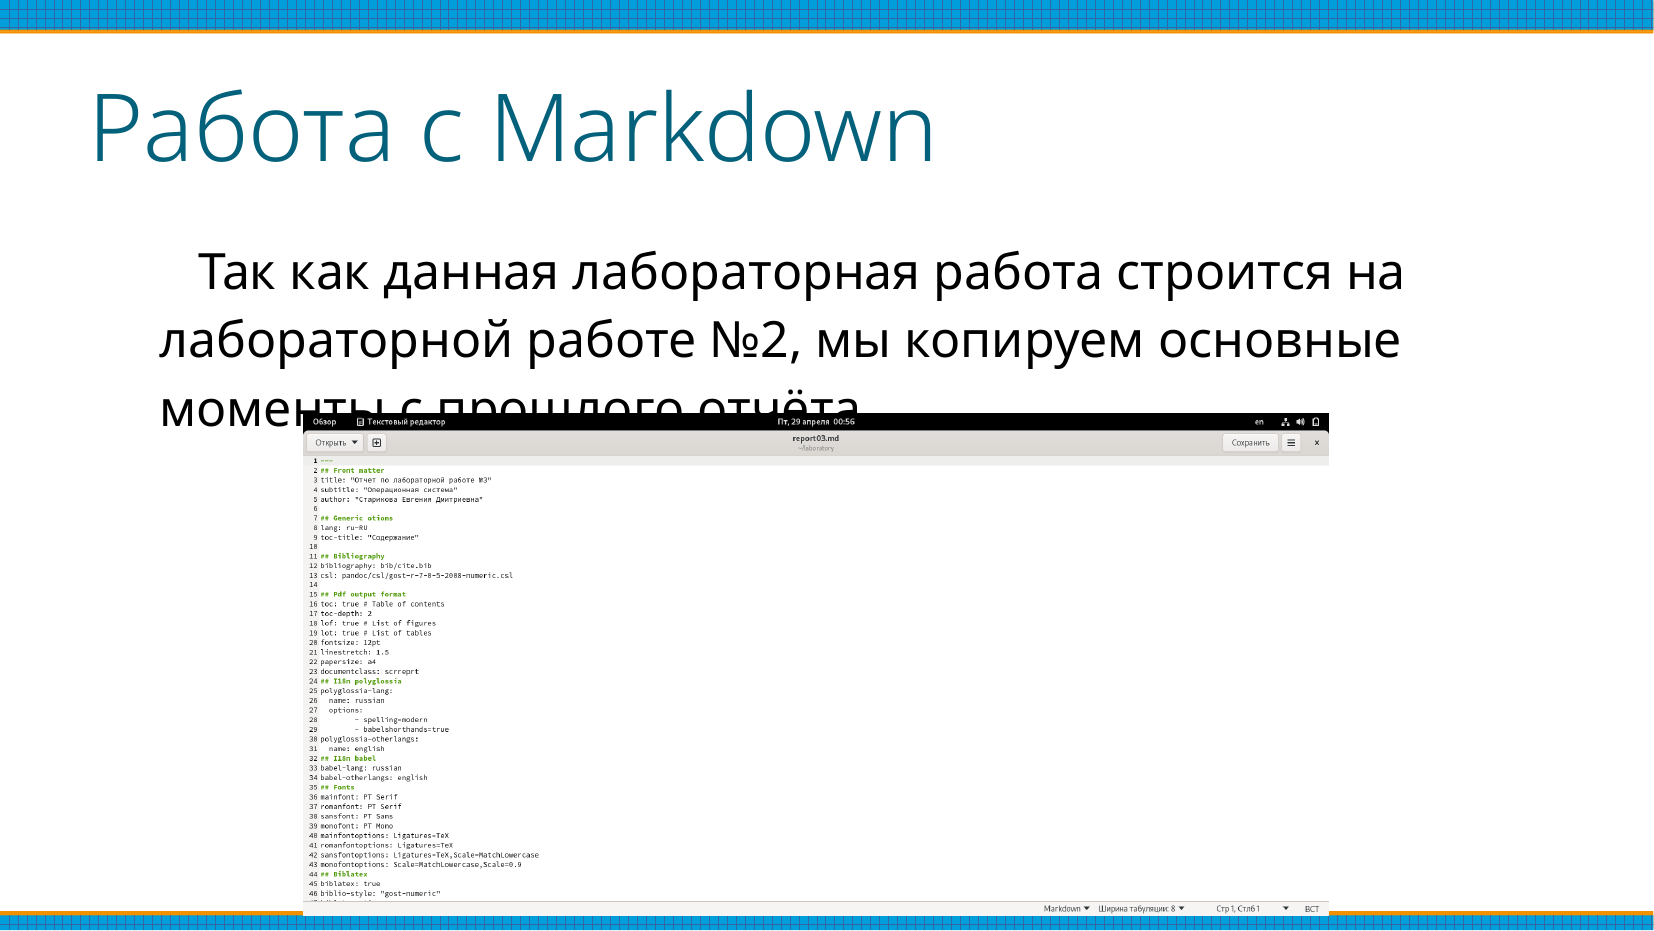

# Работа с Markdown
 Так как данная лабораторная работа строится на лабораторной работе №2, мы копируем основные моменты с прошлого отчёта